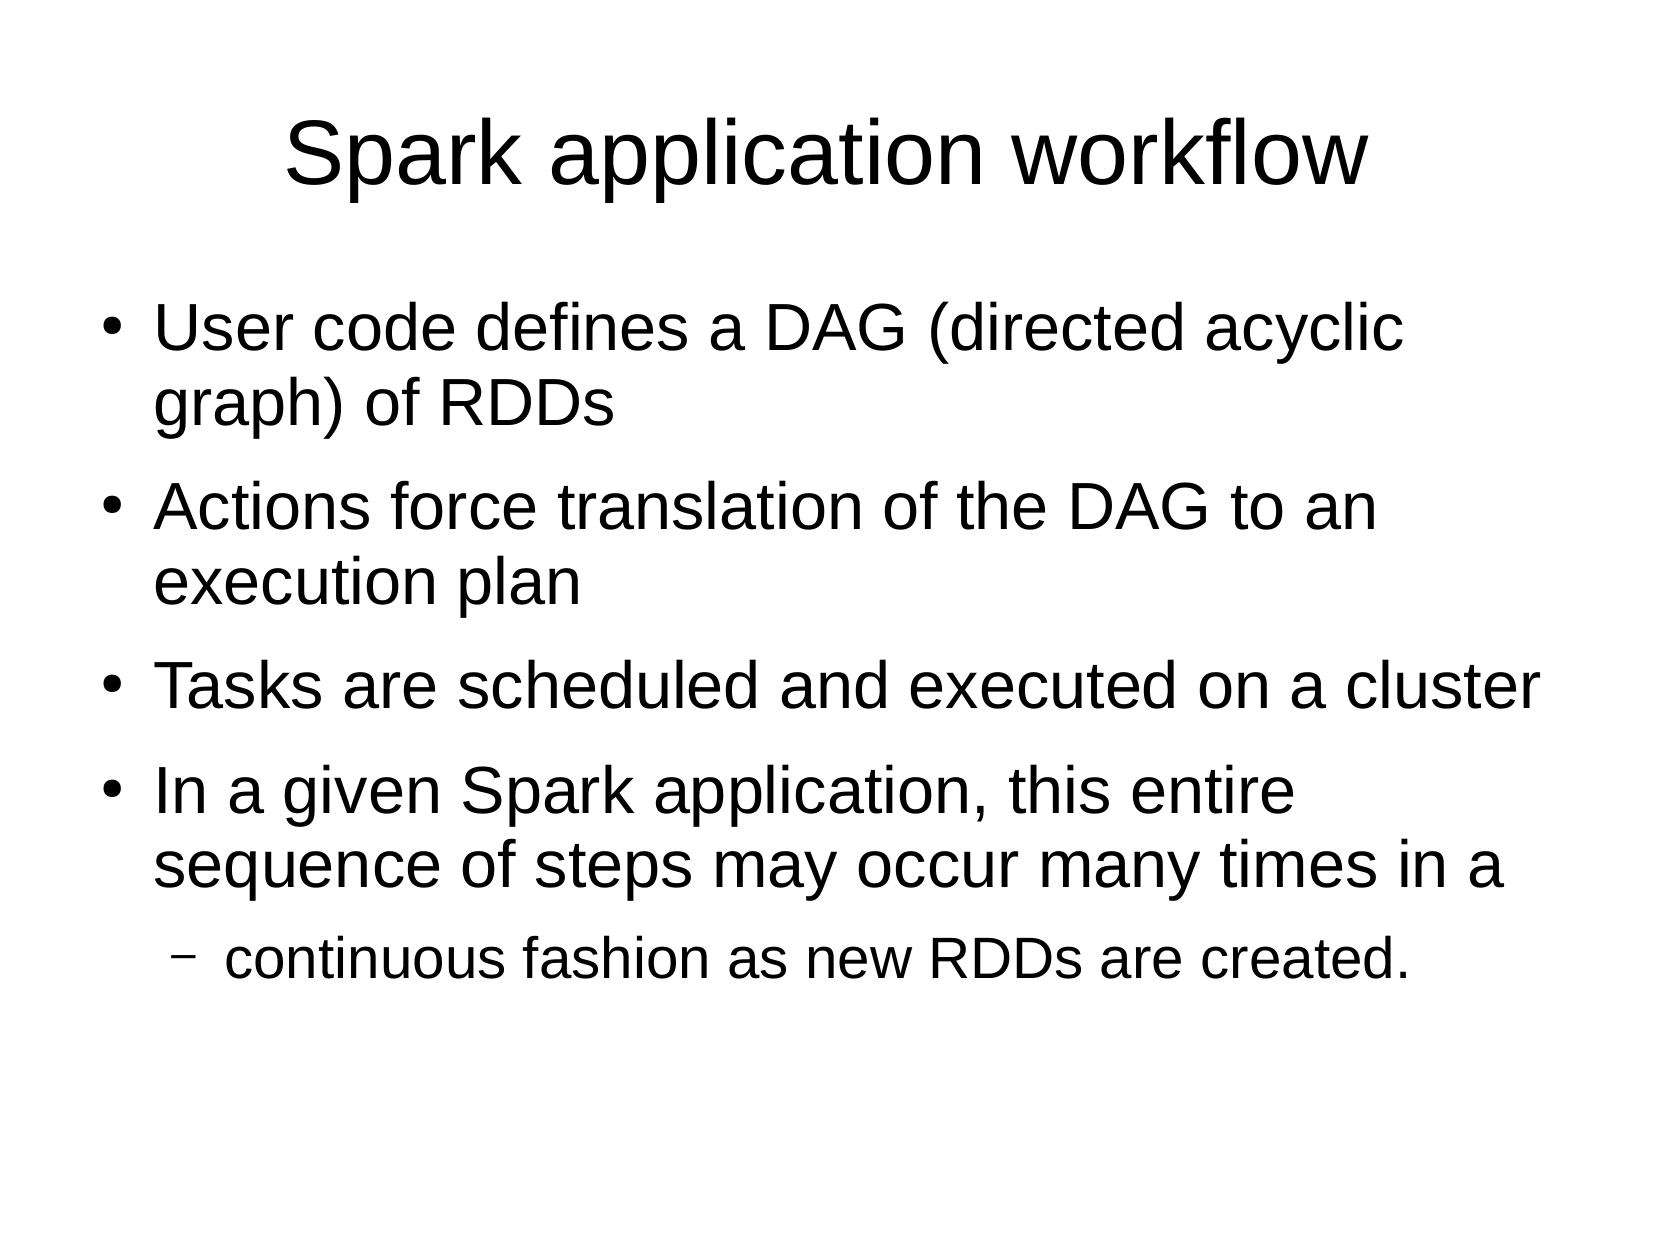

# Spark application workflow
User code defines a DAG (directed acyclic graph) of RDDs
Actions force translation of the DAG to an execution plan
Tasks are scheduled and executed on a cluster
In a given Spark application, this entire sequence of steps may occur many times in a
continuous fashion as new RDDs are created.